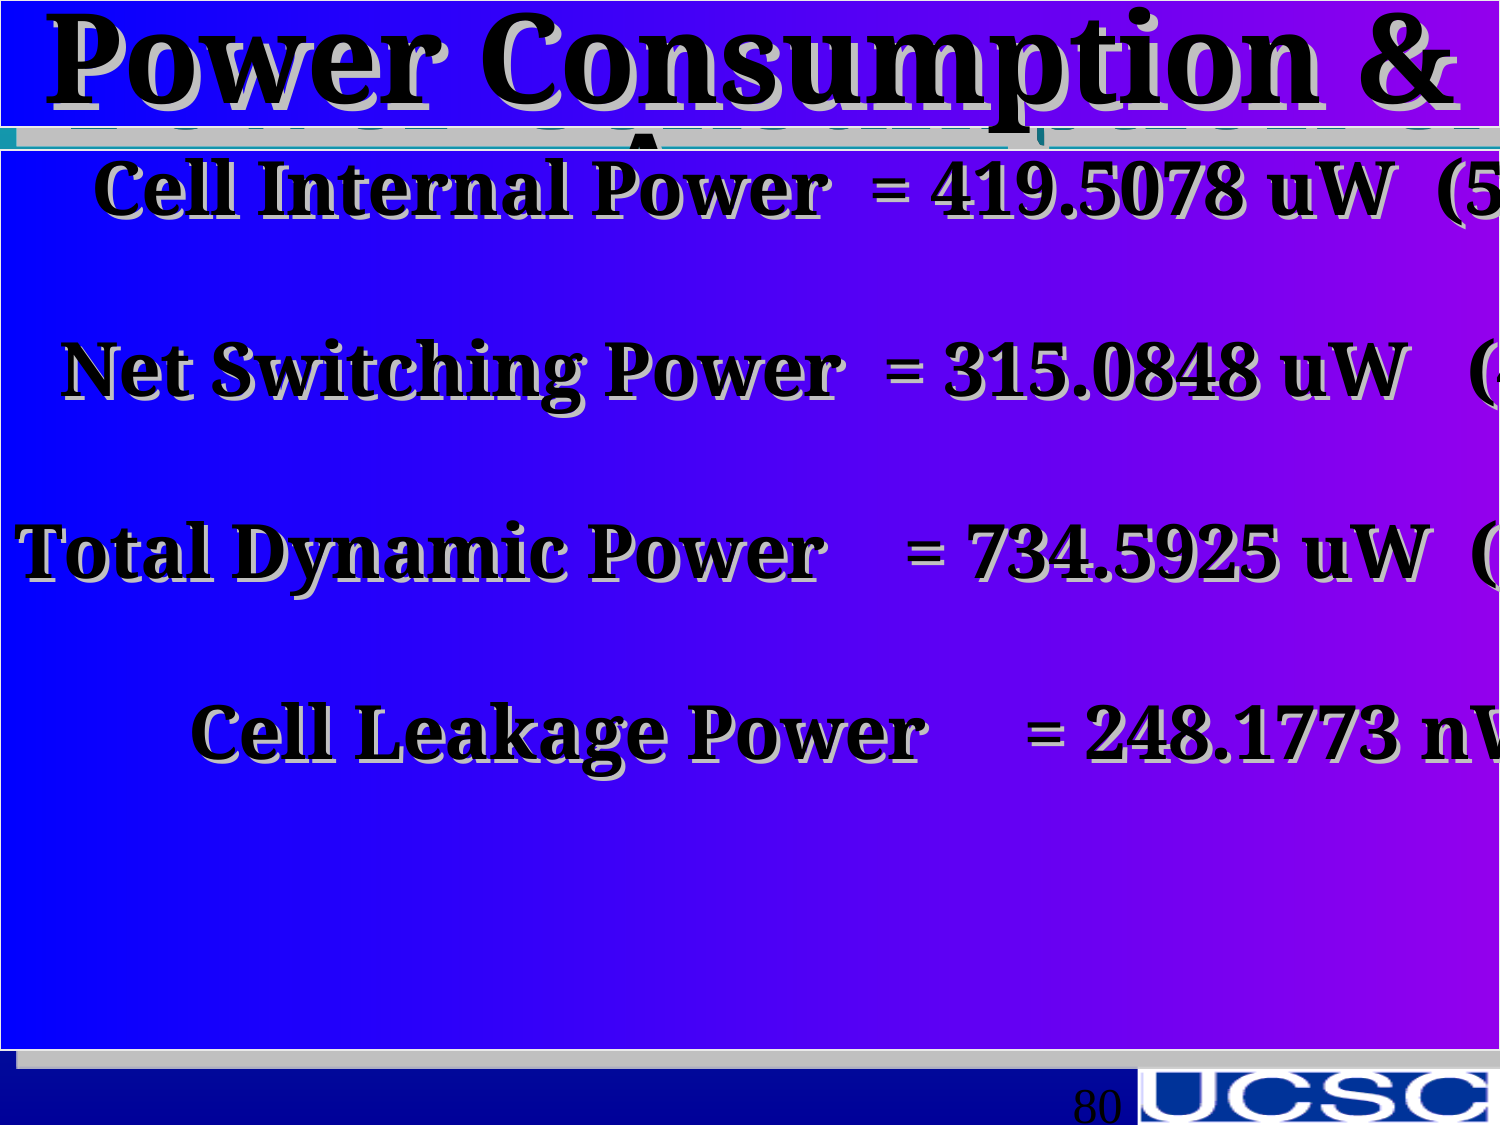

# Power Consumption & Area
Cell Internal Power = 419.5078 uW (57%)
Net Switching Power = 315.0848 uW (43%)
Total Dynamic Power = 734.5925 uW (100%)
Cell Leakage Power = 248.1773 nW
80